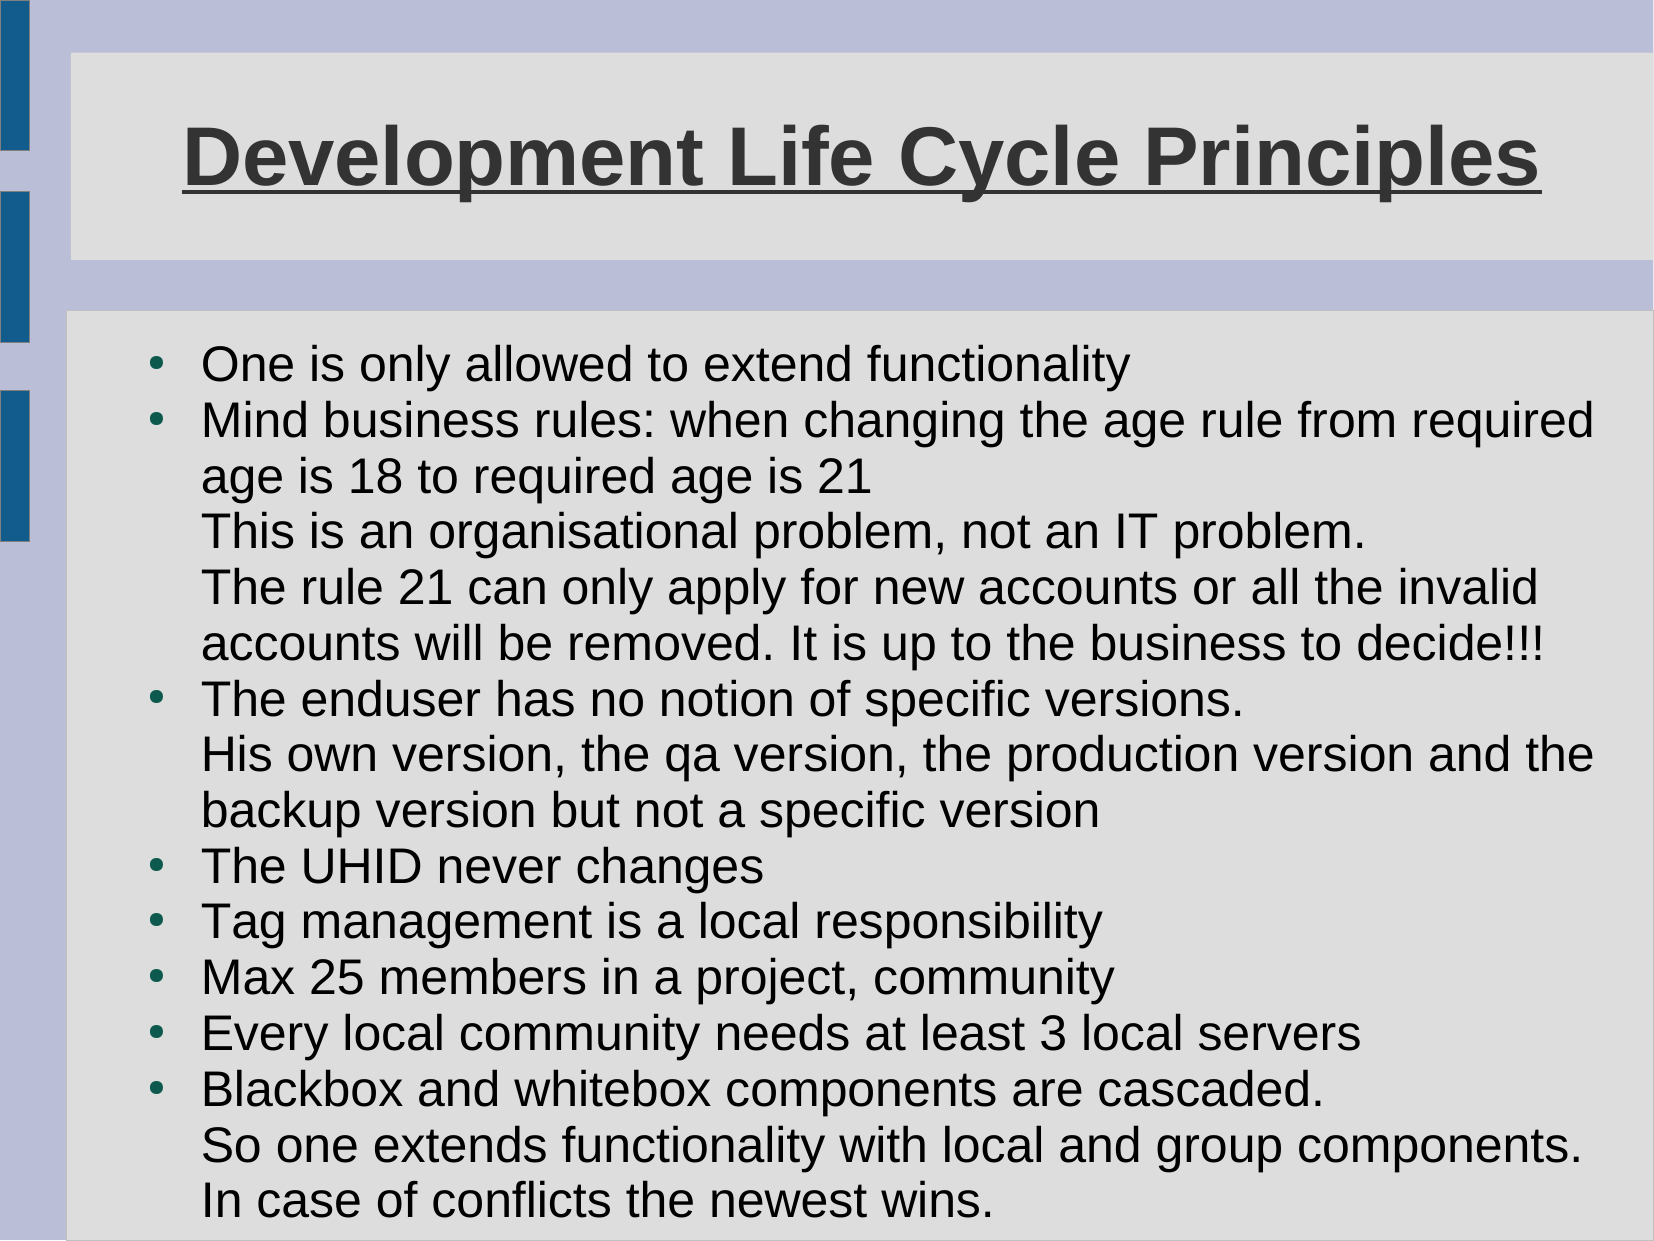

# Development Life Cycle Principles
One is only allowed to extend functionality
Mind business rules: when changing the age rule from required age is 18 to required age is 21
This is an organisational problem, not an IT problem.
The rule 21 can only apply for new accounts or all the invalid accounts will be removed. It is up to the business to decide!!!
The enduser has no notion of specific versions.
His own version, the qa version, the production version and the backup version but not a specific version
The UHID never changes
Tag management is a local responsibility
Max 25 members in a project, community
Every local community needs at least 3 local servers
Blackbox and whitebox components are cascaded.
So one extends functionality with local and group components.
In case of conflicts the newest wins.